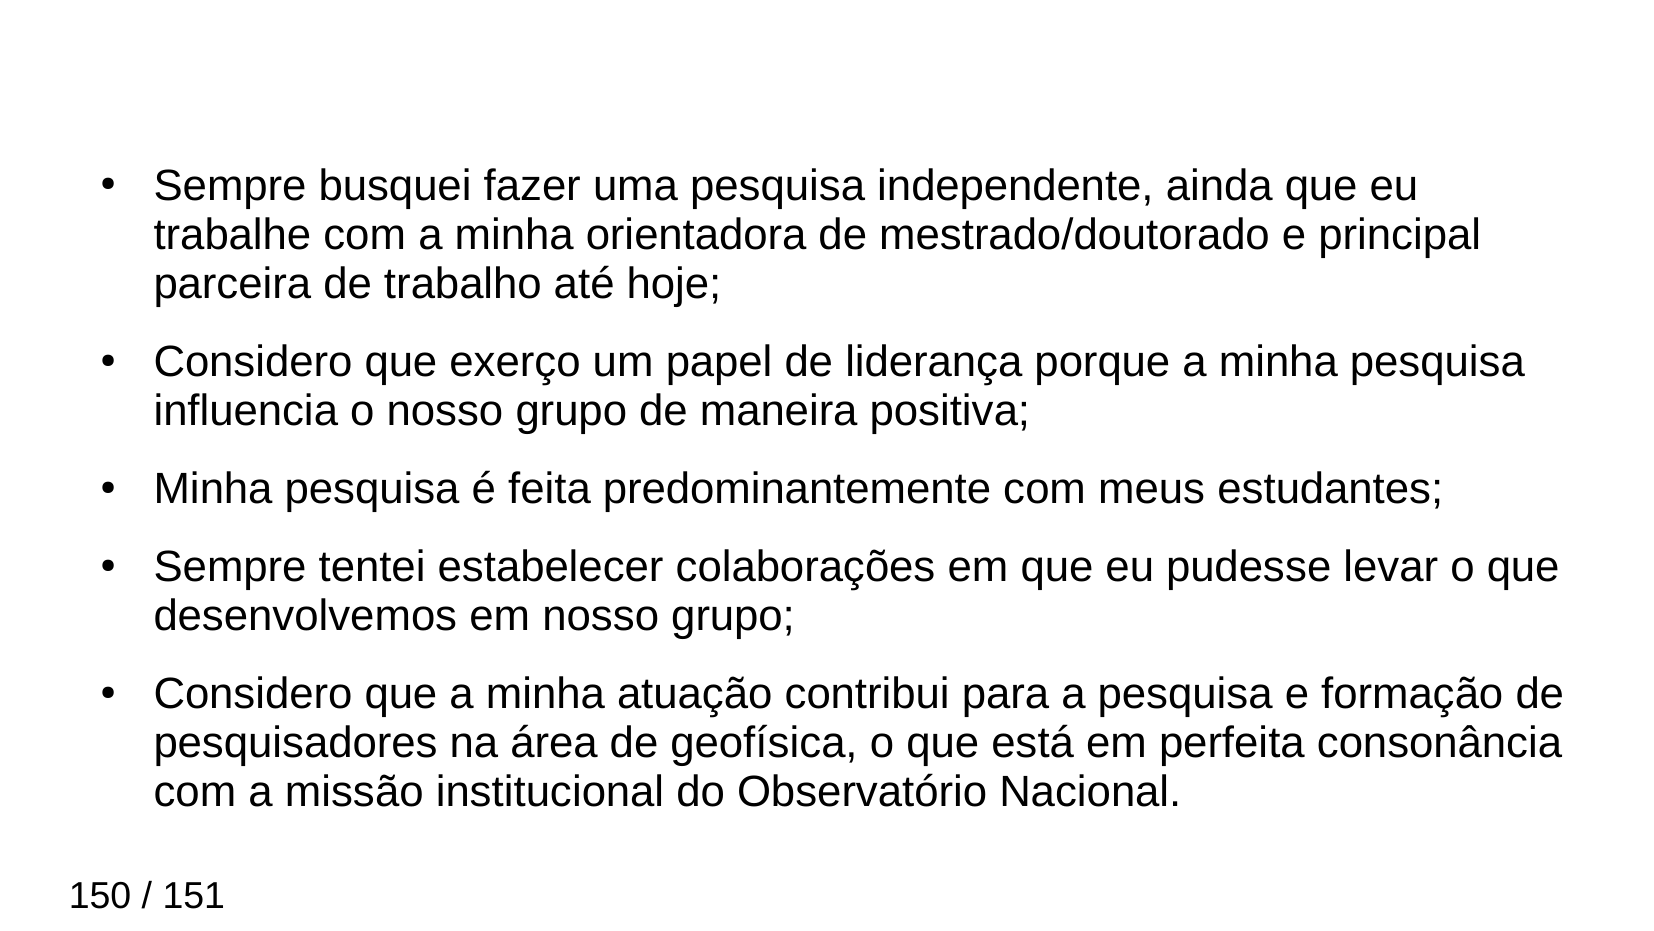

# Sempre busquei fazer uma pesquisa independente, ainda que eu trabalhe com a minha orientadora de mestrado/doutorado e principal parceira de trabalho até hoje;
Considero que exerço um papel de liderança porque a minha pesquisa influencia o nosso grupo de maneira positiva;
Minha pesquisa é feita predominantemente com meus estudantes;
Sempre tentei estabelecer colaborações em que eu pudesse levar o que desenvolvemos em nosso grupo;
Considero que a minha atuação contribui para a pesquisa e formação de pesquisadores na área de geofísica, o que está em perfeita consonância com a missão institucional do Observatório Nacional.